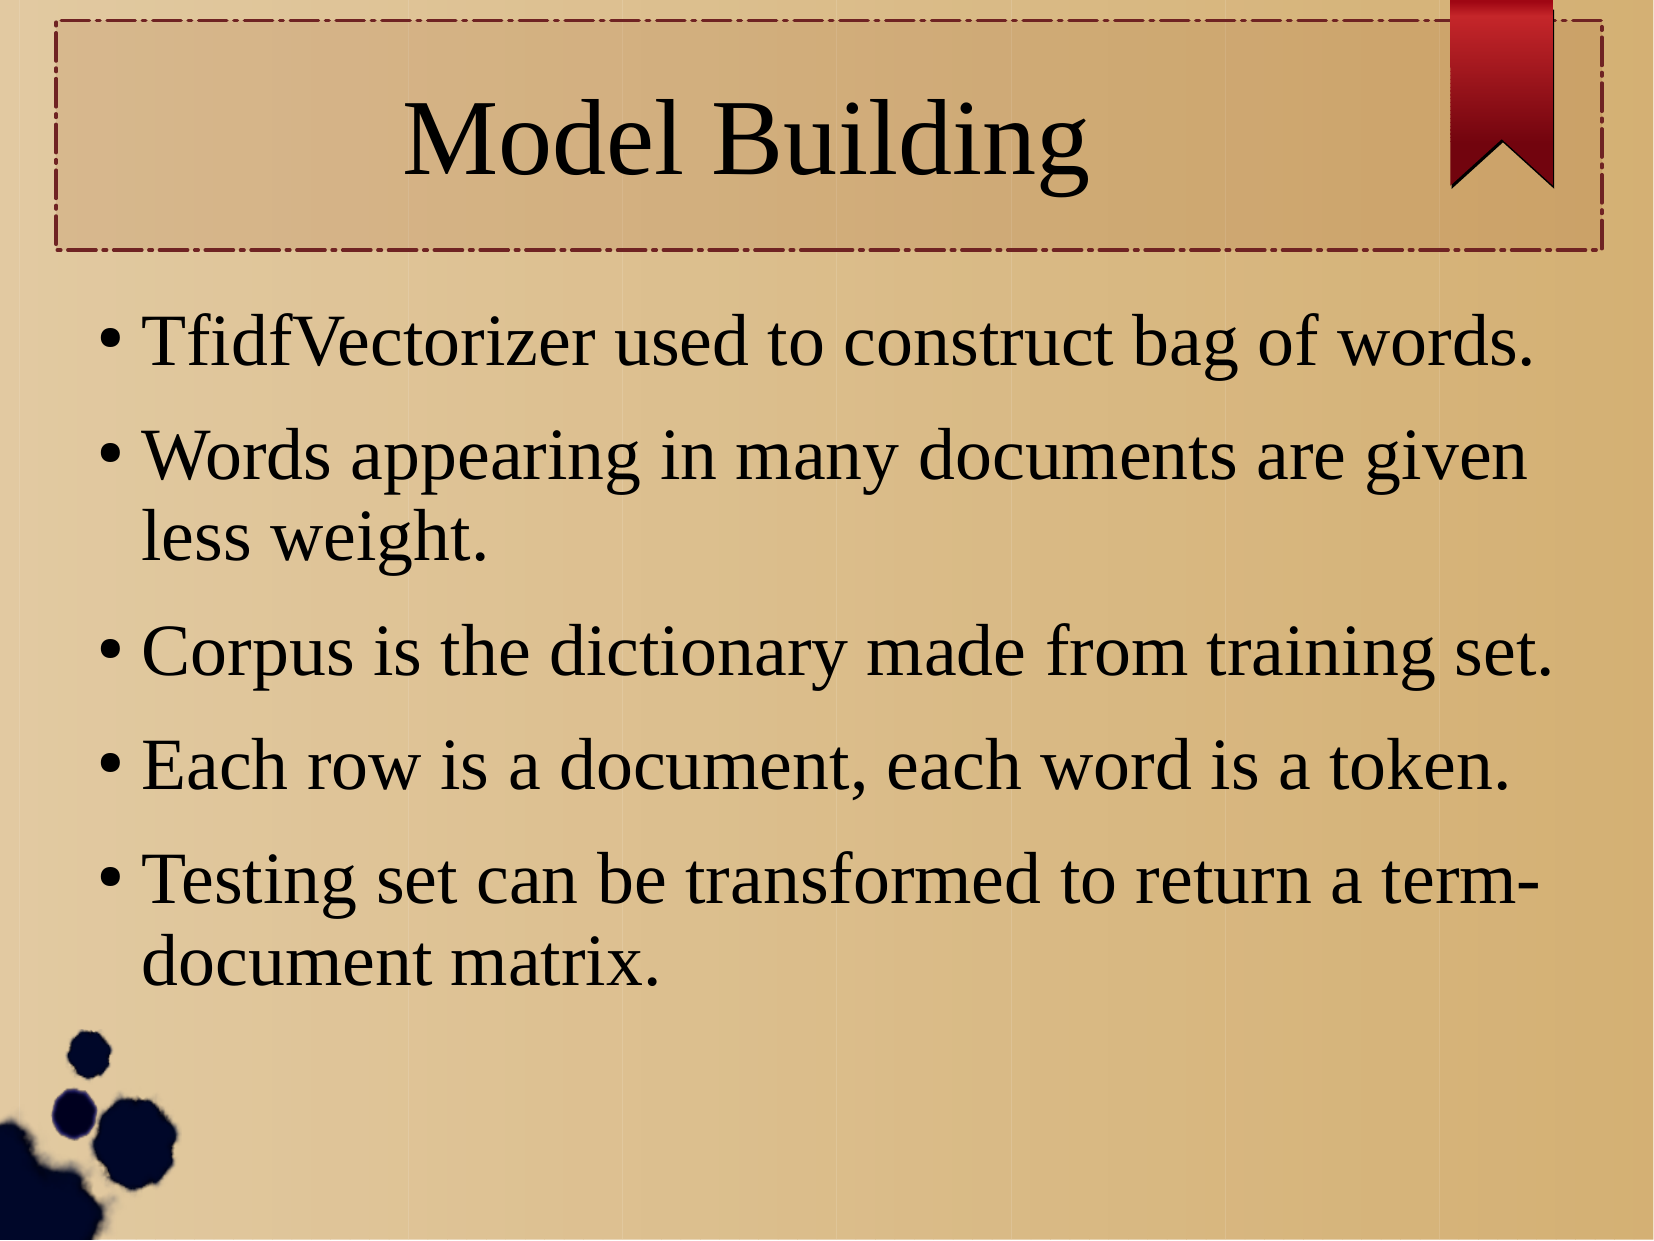

# Model Building
TfidfVectorizer used to construct bag of words.
Words appearing in many documents are given less weight.
Corpus is the dictionary made from training set.
Each row is a document, each word is a token.
Testing set can be transformed to return a term-document matrix.